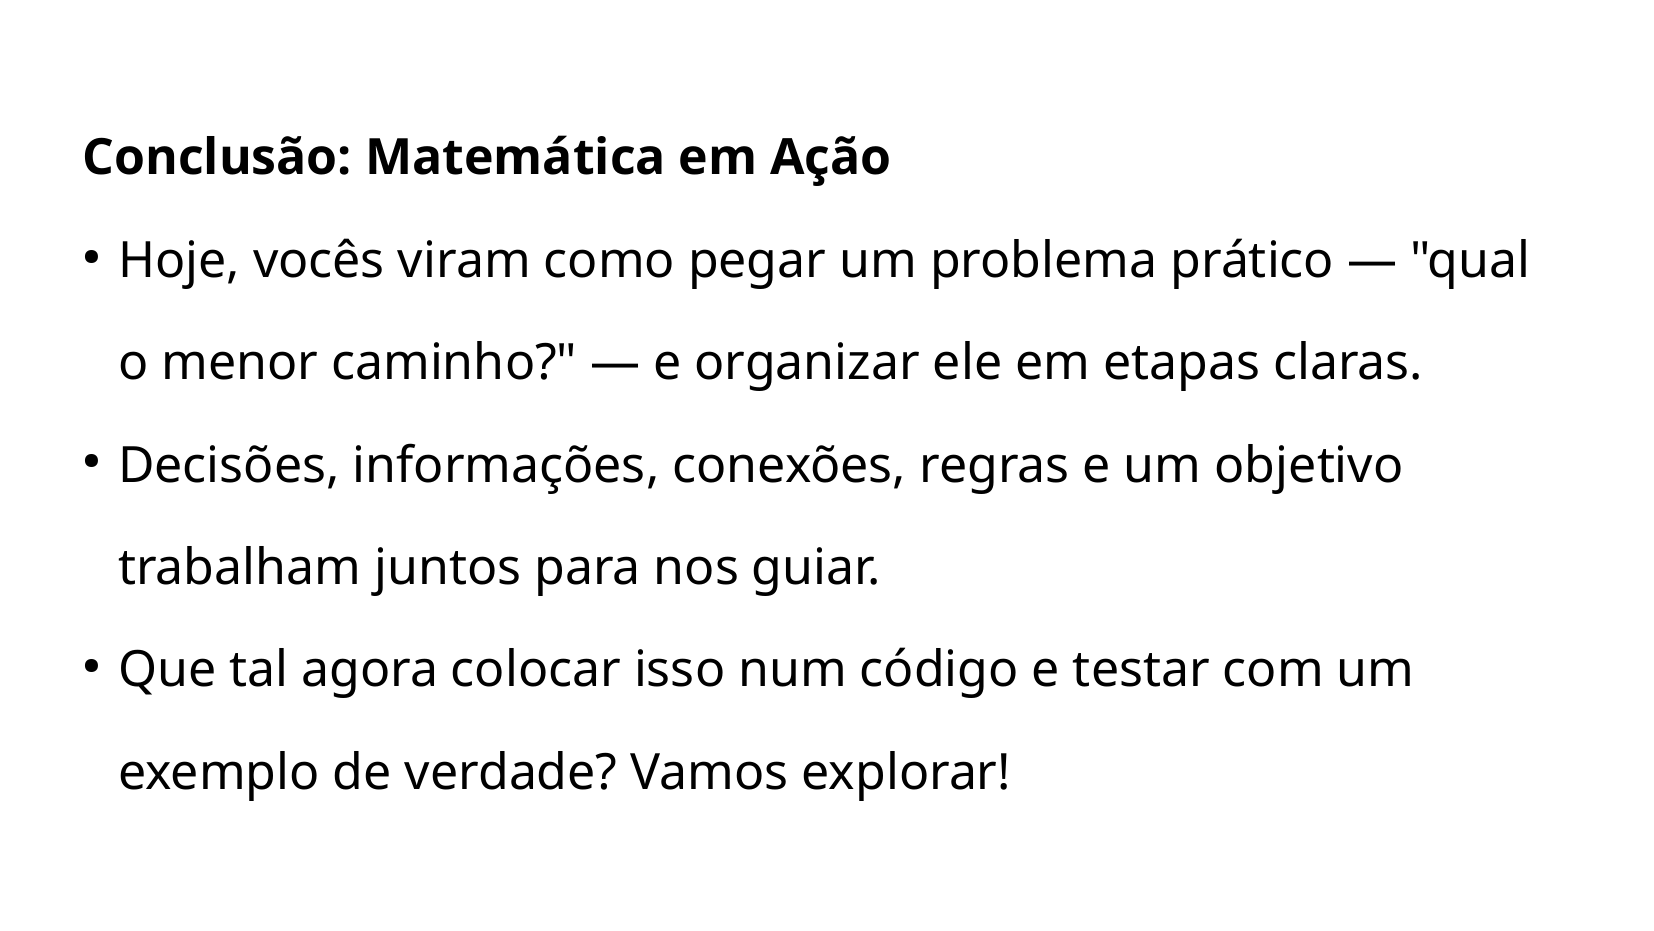

# Conclusão: Matemática em Ação
Hoje, vocês viram como pegar um problema prático — "qual o menor caminho?" — e organizar ele em etapas claras.
Decisões, informações, conexões, regras e um objetivo trabalham juntos para nos guiar.
Que tal agora colocar isso num código e testar com um exemplo de verdade? Vamos explorar!